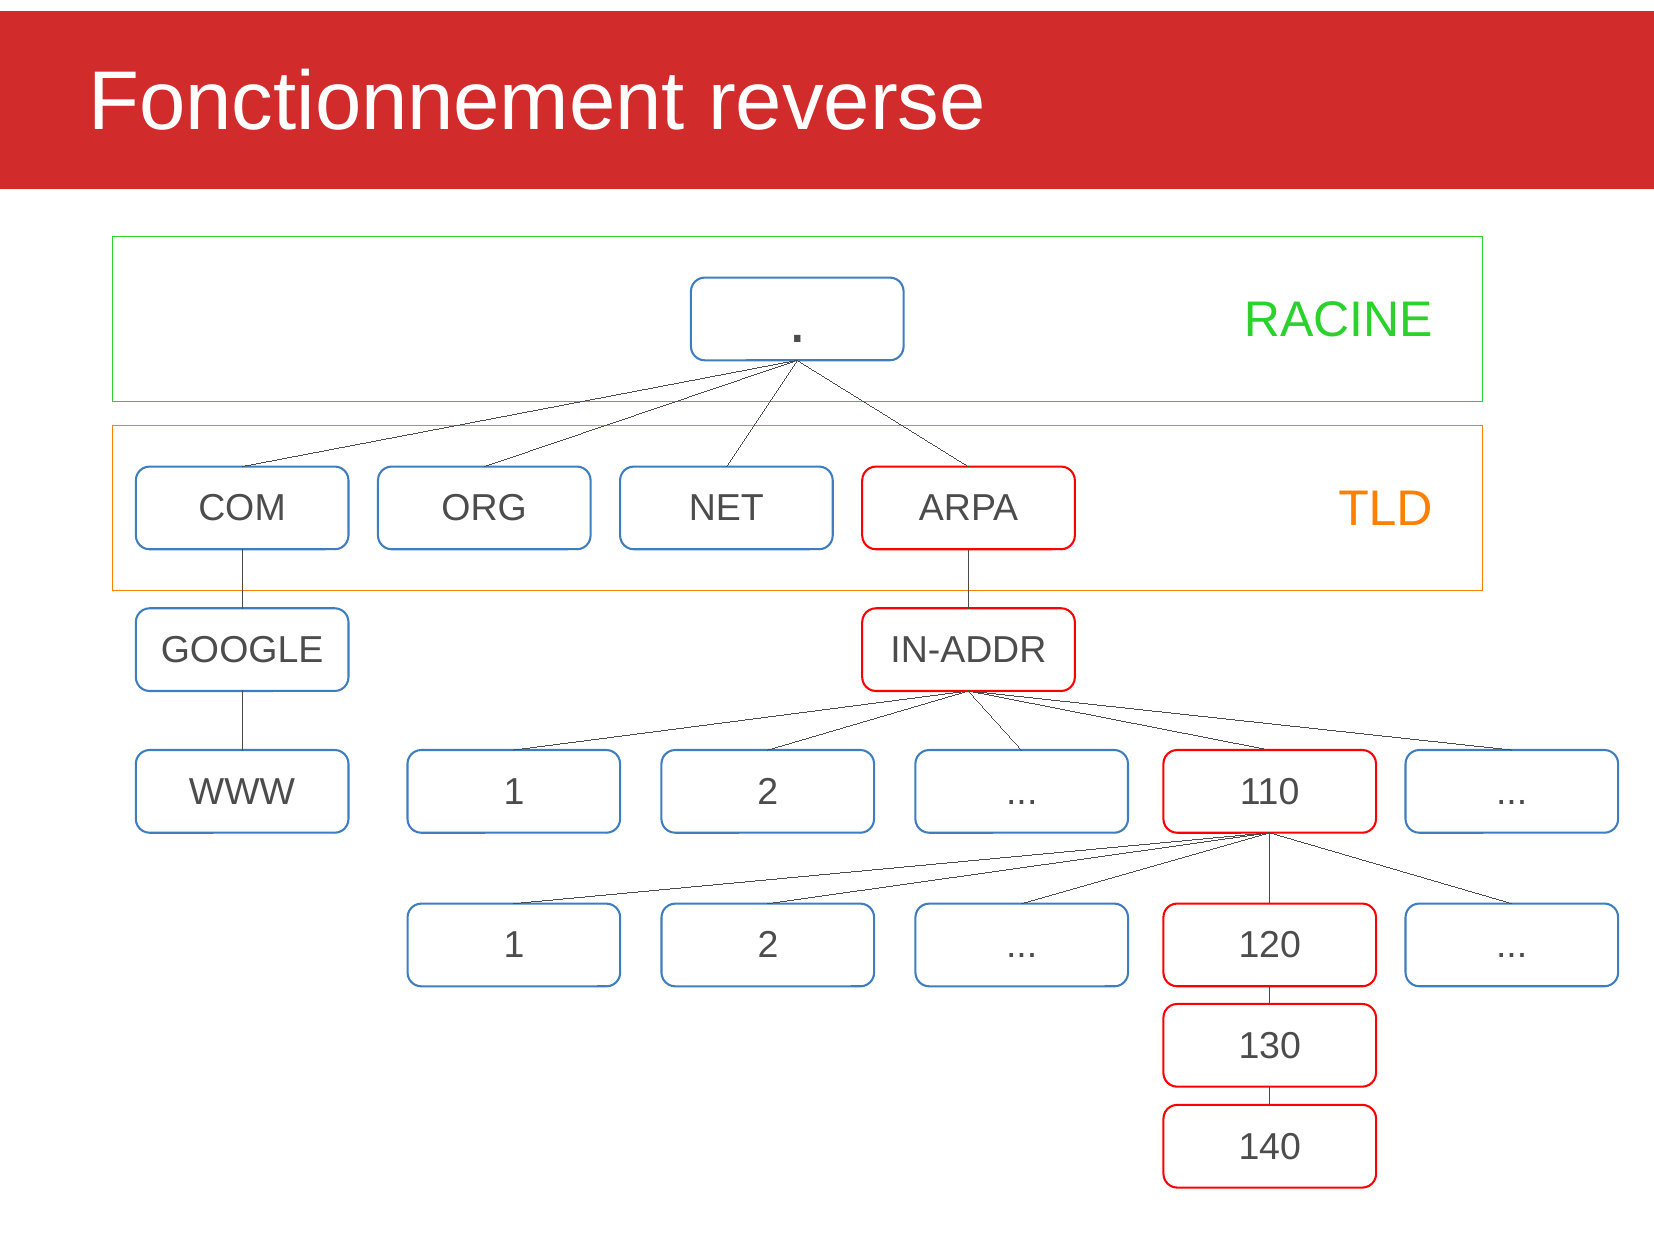

# Fonctionnement reverse
RACINE
.
TLD
COM
ORG
NET
ARPA
GOOGLE
IN-ADDR
WWW
1
2
...
110
...
120
...
1
2
...
130
140